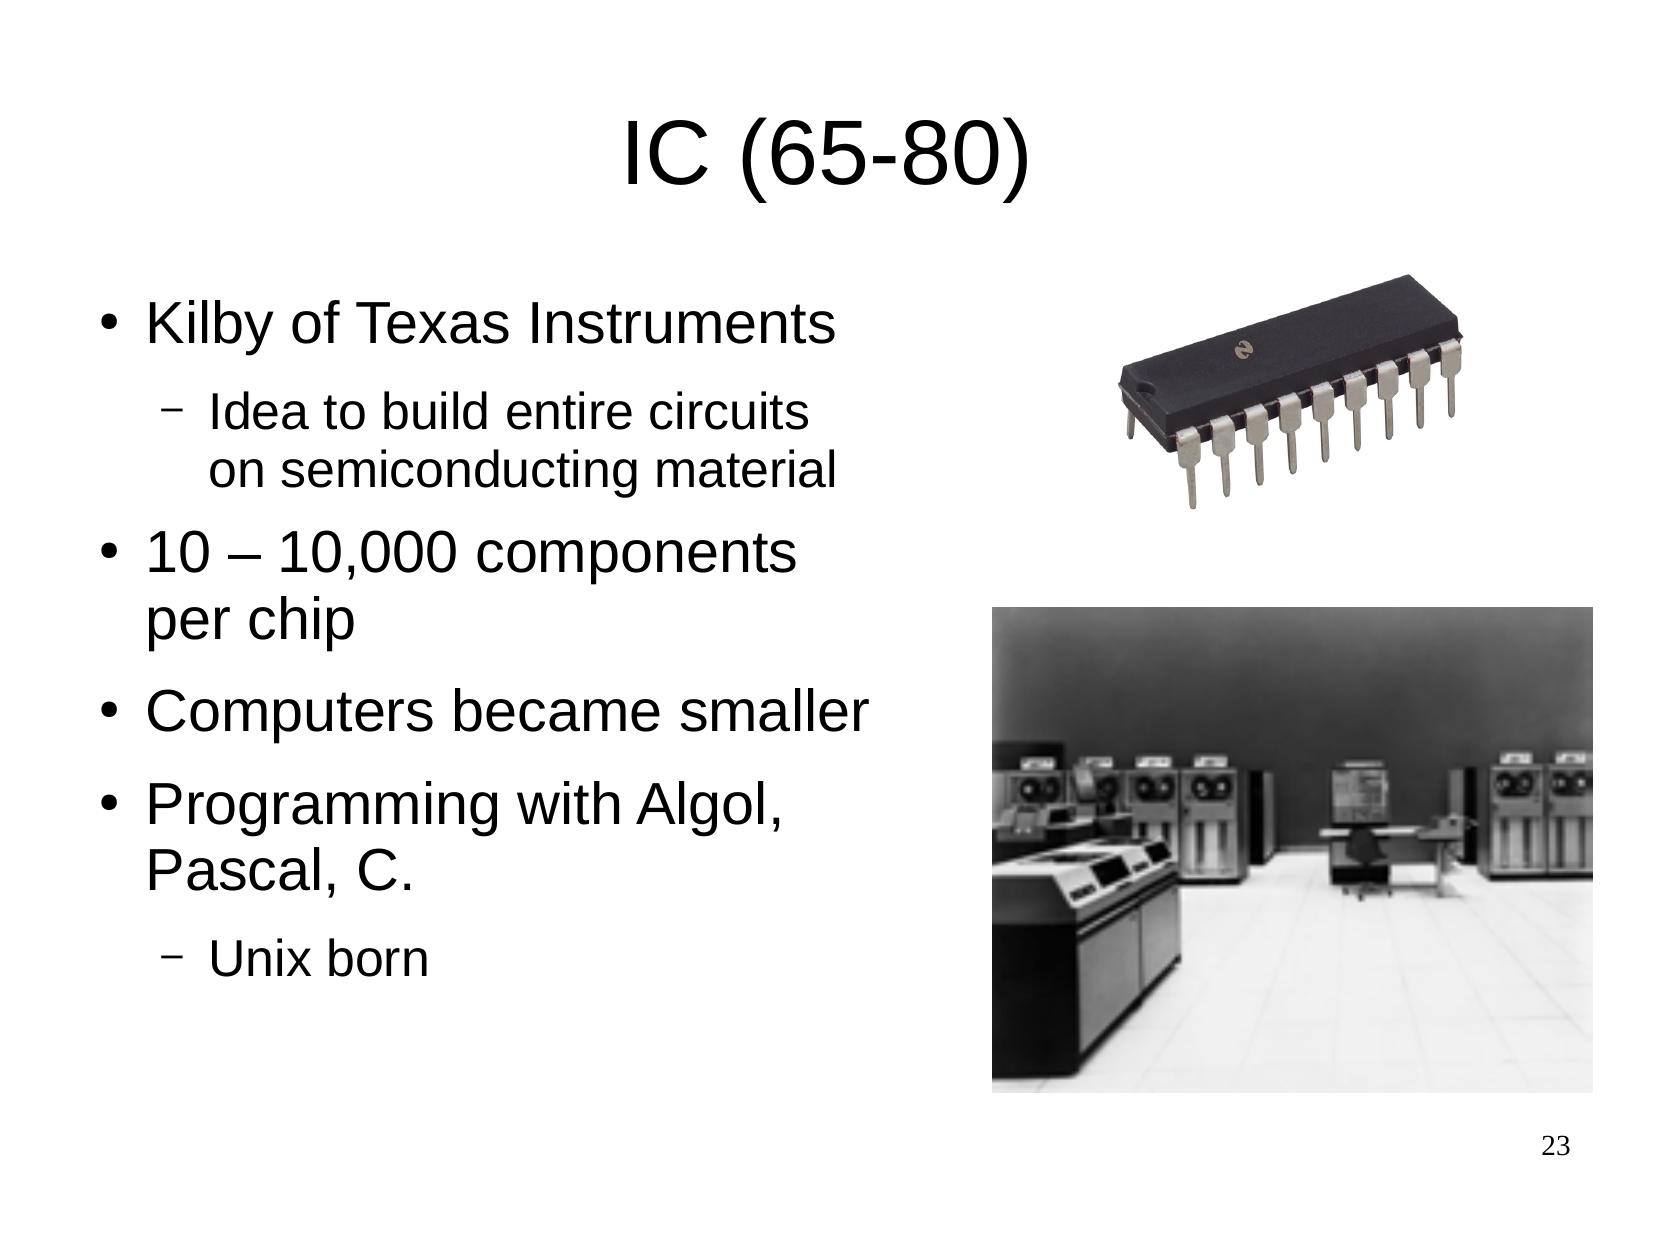

# IC (65-80)
Kilby of Texas Instruments
Idea to build entire circuits on semiconducting material
10 – 10,000 components per chip
Computers became smaller
Programming with Algol, Pascal, C.
Unix born
23